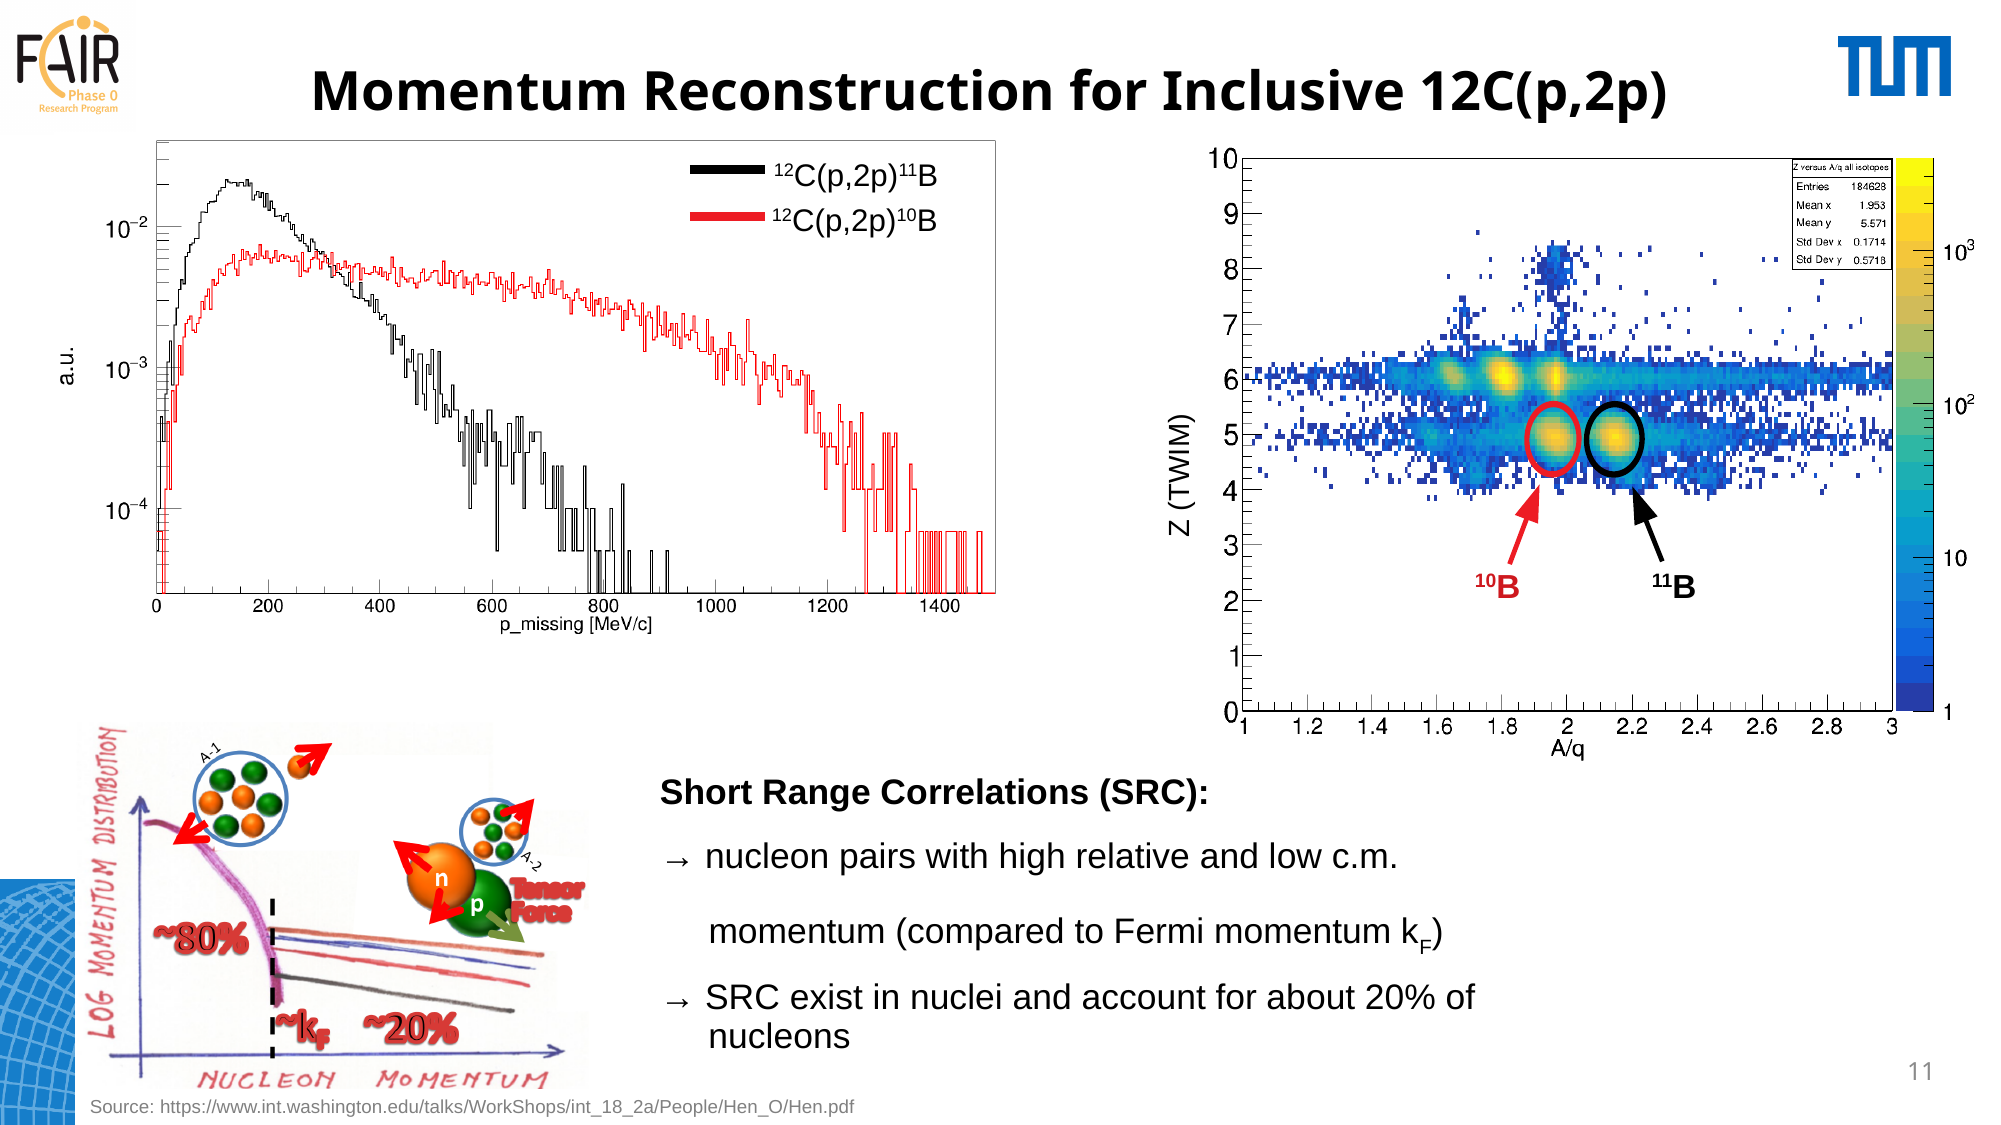

Momentum Reconstruction for Inclusive 12C(p,2p)
Z (TWIM)
10B
11B
12C(p,2p)11B
12C(p,2p)10B
Short Range Correlations (SRC):
→ nucleon pairs with high relative and low c.m.
 momentum (compared to Fermi momentum kF)
→ SRC exist in nuclei and account for about 20% of 	 nucleons
Tobias Jenegger
Source: https://www.int.washington.edu/talks/WorkShops/int_18_2a/People/Hen_O/Hen.pdf